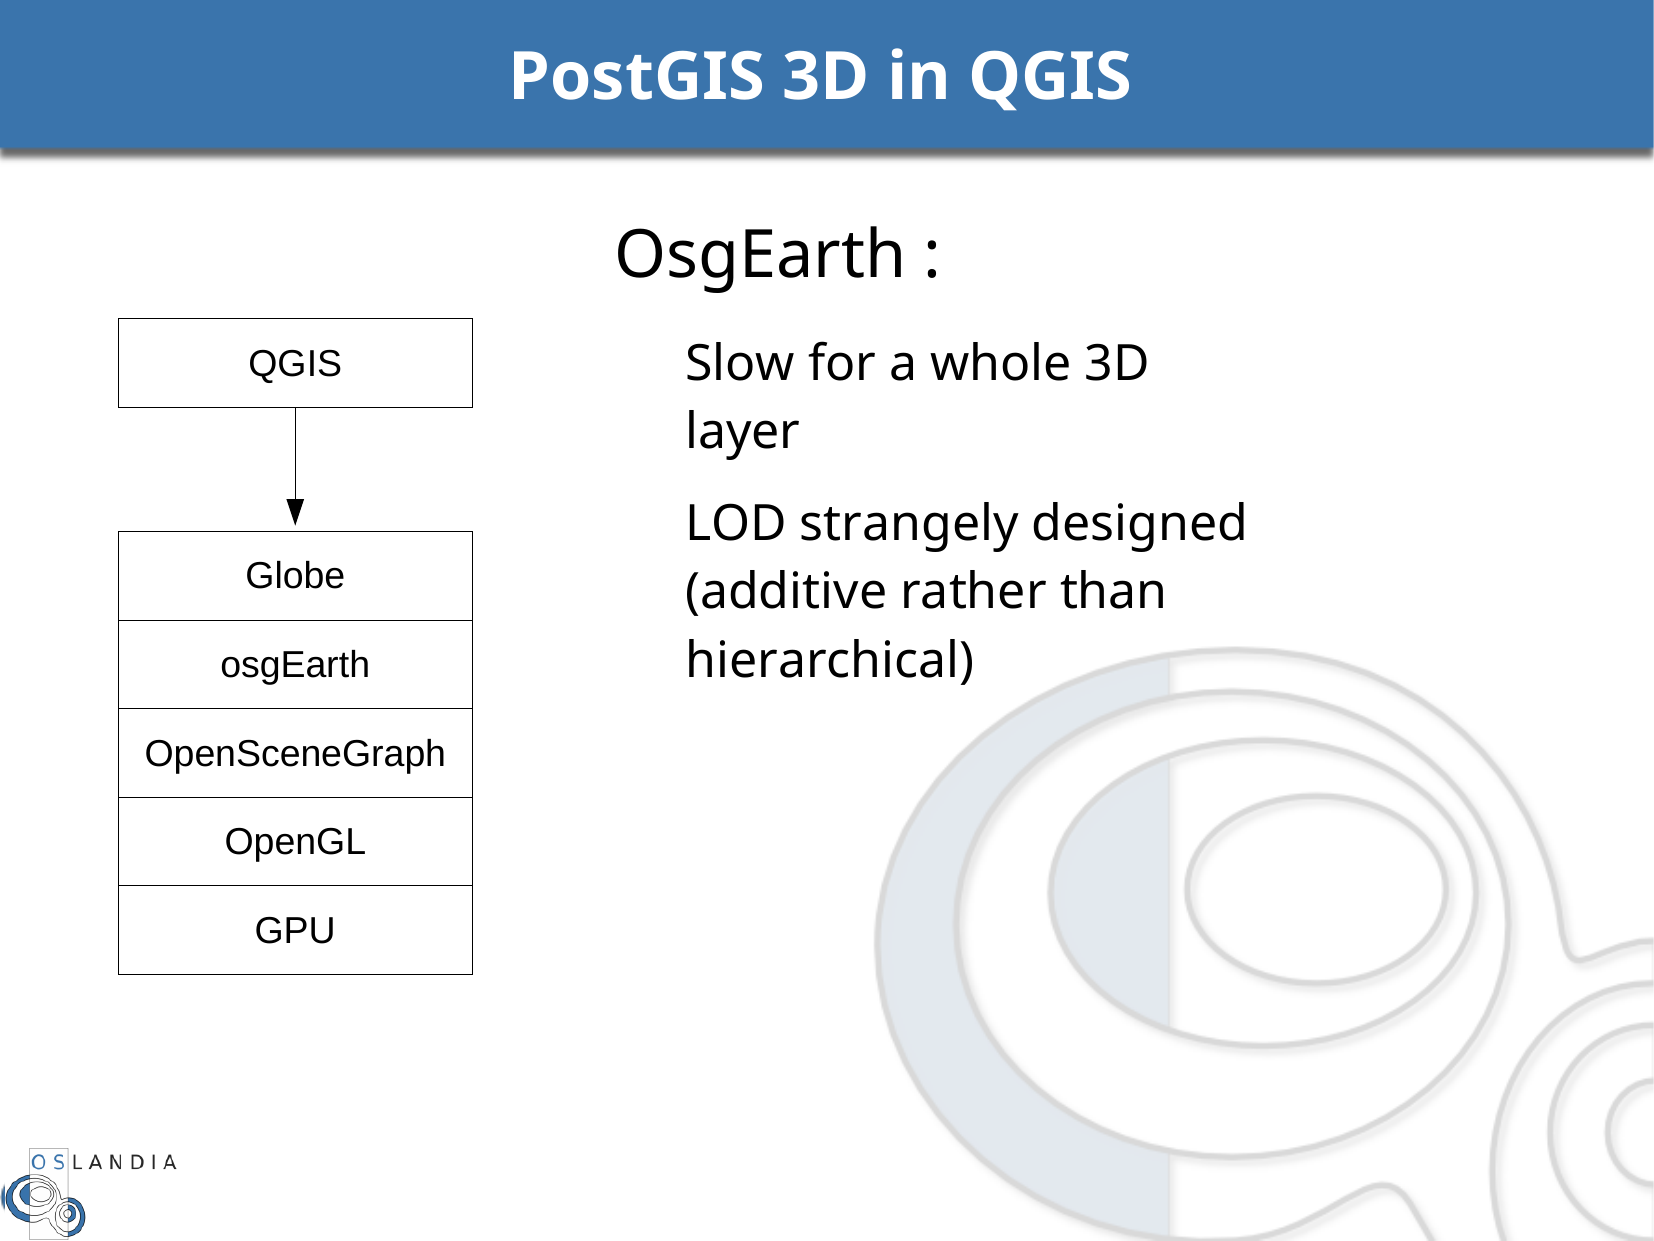

# PostGIS 3D in QGIS
OsgEarth :
Slow for a whole 3D layer
LOD strangely designed (additive rather than hierarchical)
QGIS
Globe
osgEarth
OpenSceneGraph
OpenGL
GPU